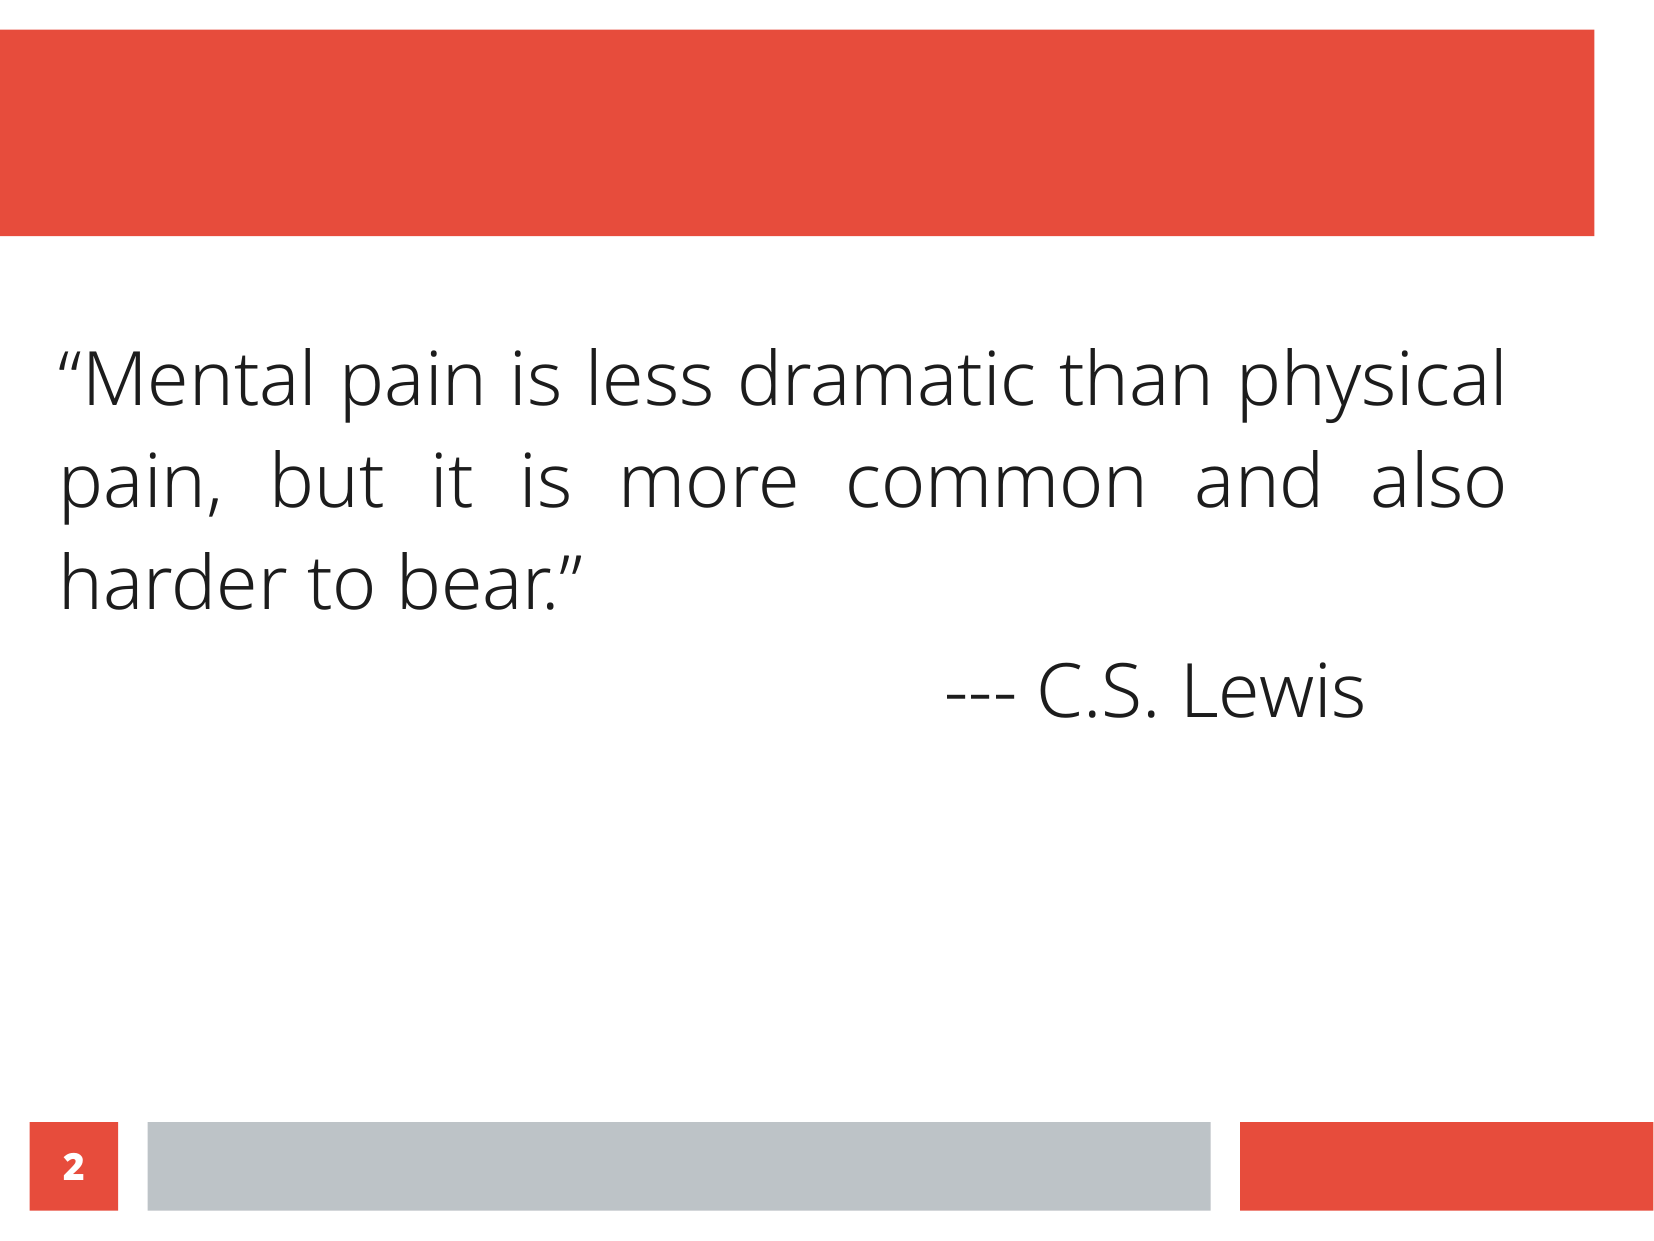

# “Mental pain is less dramatic than physical pain, but it is more common and also harder to bear.”
												--- C.S. Lewis
2